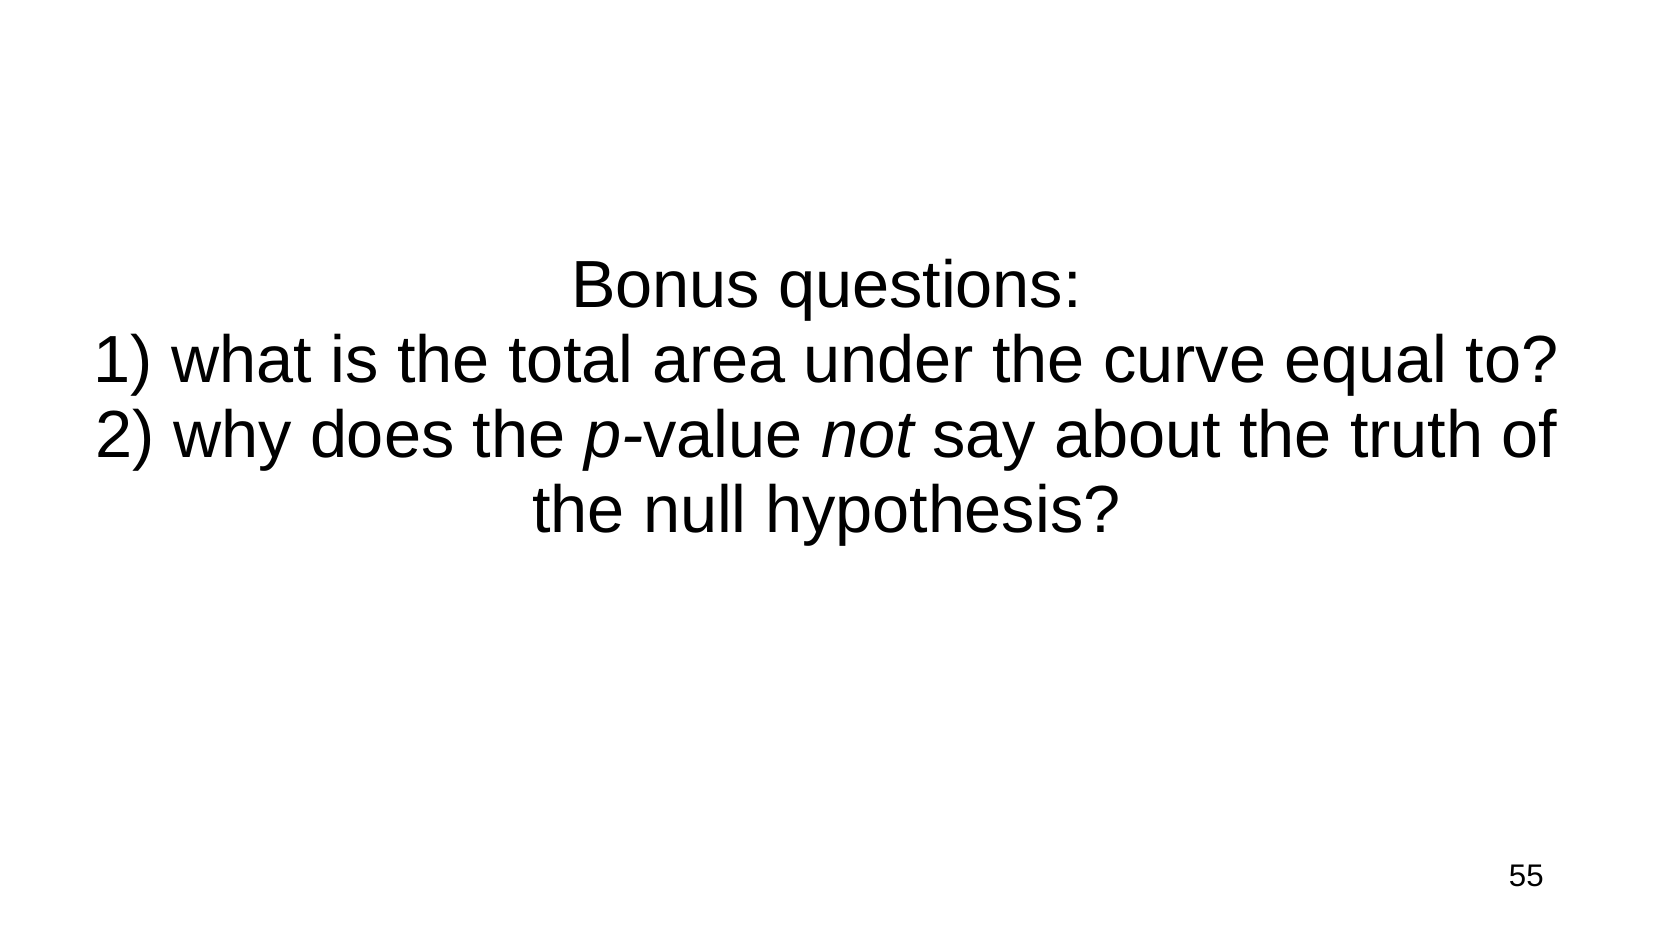

# Bonus questions:
1) what is the total area under the curve equal to?
2) why does the p-value not say about the truth of the null hypothesis?